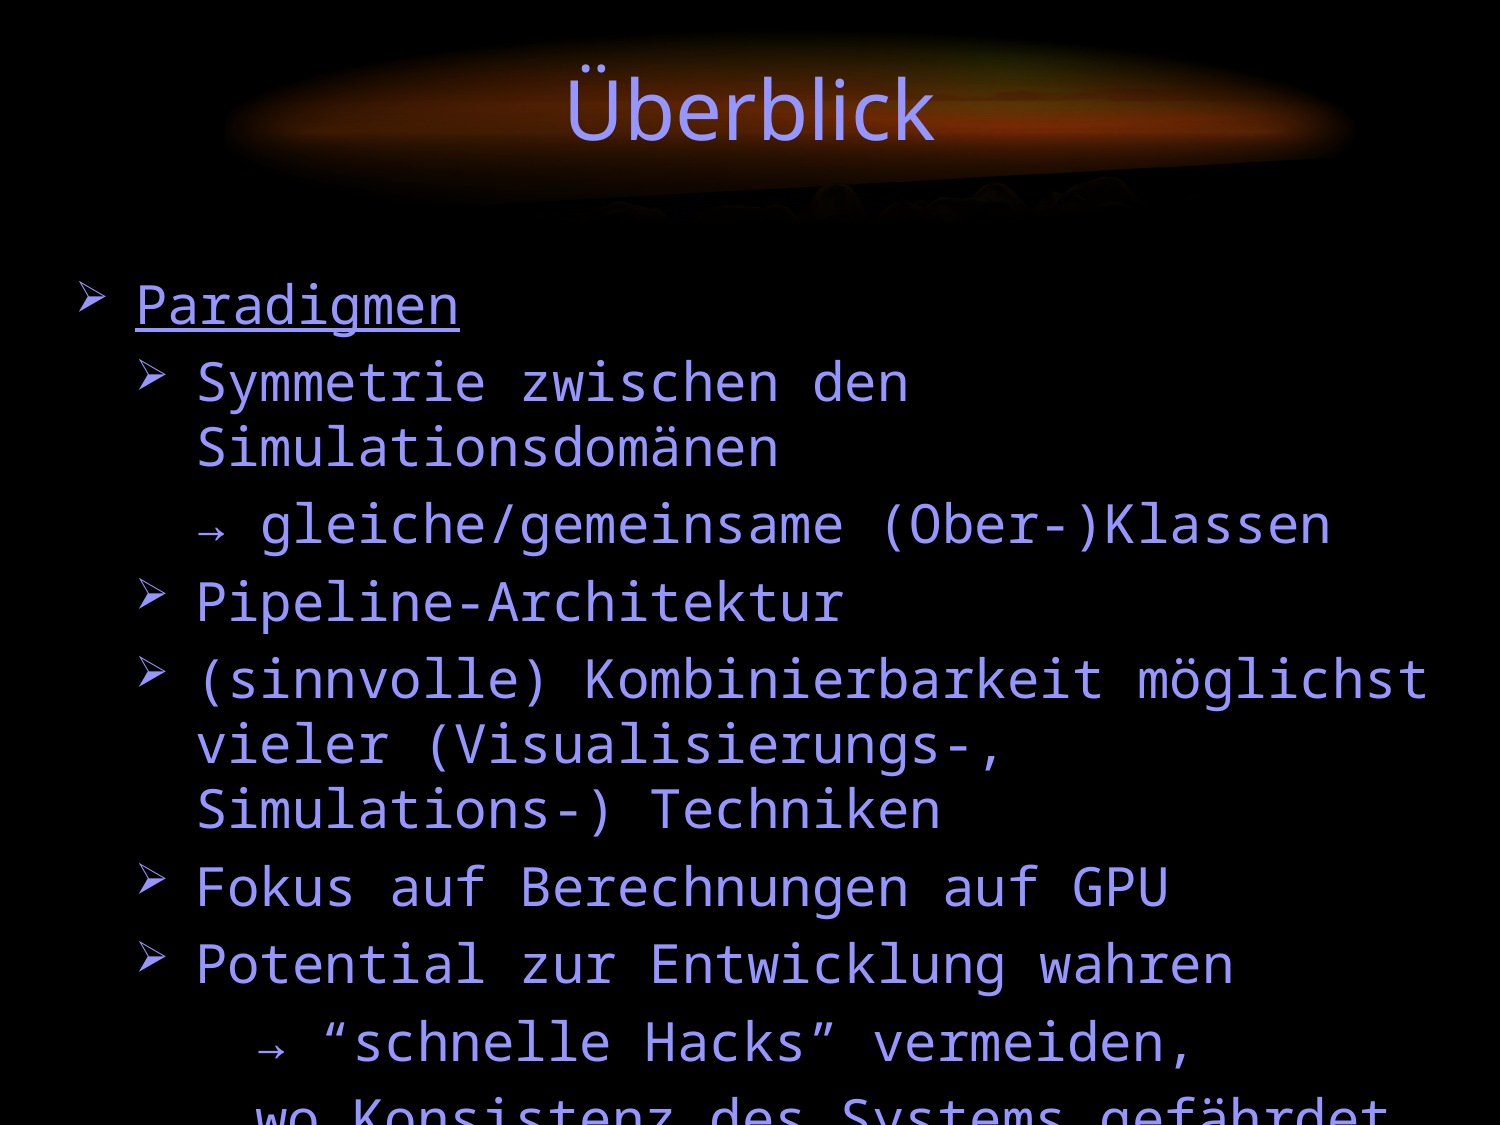

Überblick
Paradigmen
Symmetrie zwischen den Simulationsdomänen
→ gleiche/gemeinsame (Ober-)Klassen
Pipeline-Architektur
(sinnvolle) Kombinierbarkeit möglichst vieler (Visualisierungs-, Simulations-) Techniken
Fokus auf Berechnungen auf GPU
Potential zur Entwicklung wahren
→ “schnelle Hacks” vermeiden,
wo Konsistenz des Systems gefährdet